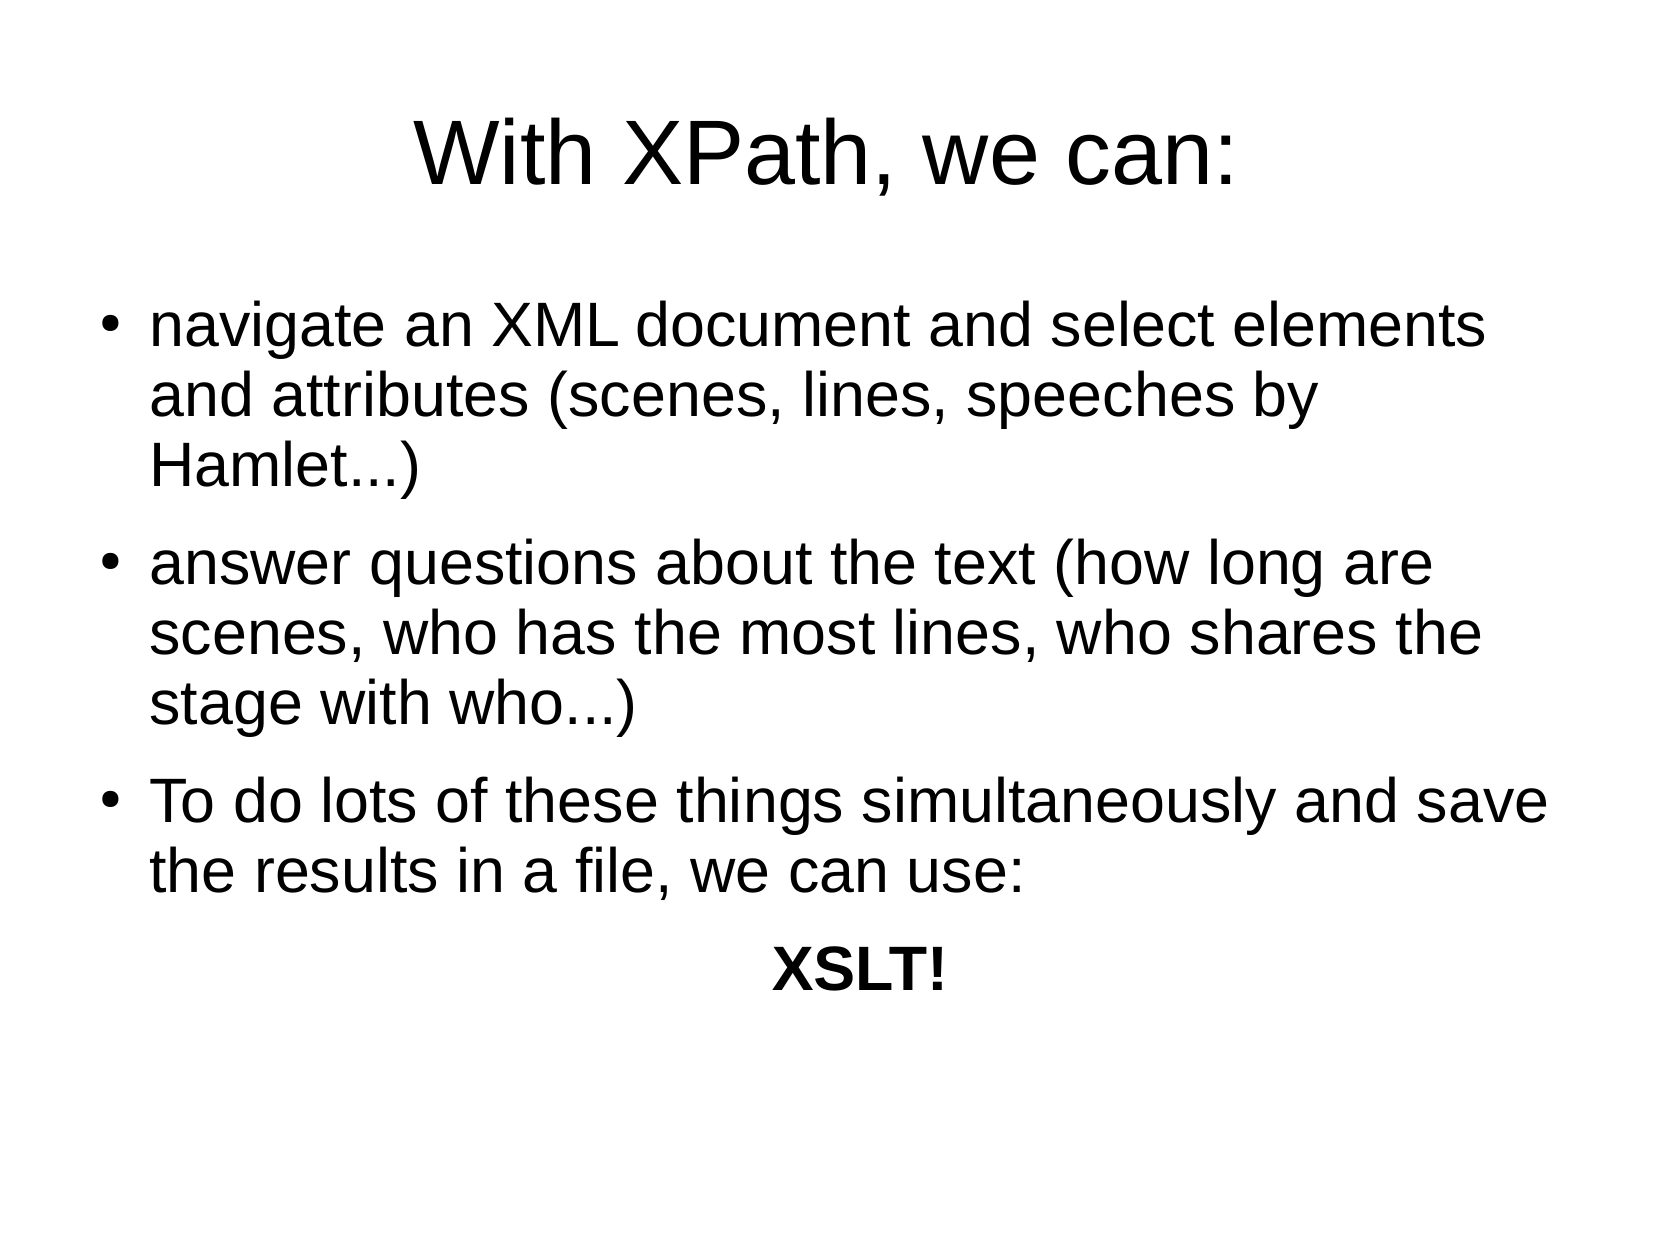

# With XPath, we can:
navigate an XML document and select elements and attributes (scenes, lines, speeches by Hamlet...)
answer questions about the text (how long are scenes, who has the most lines, who shares the stage with who...)
To do lots of these things simultaneously and save the results in a file, we can use:
XSLT!